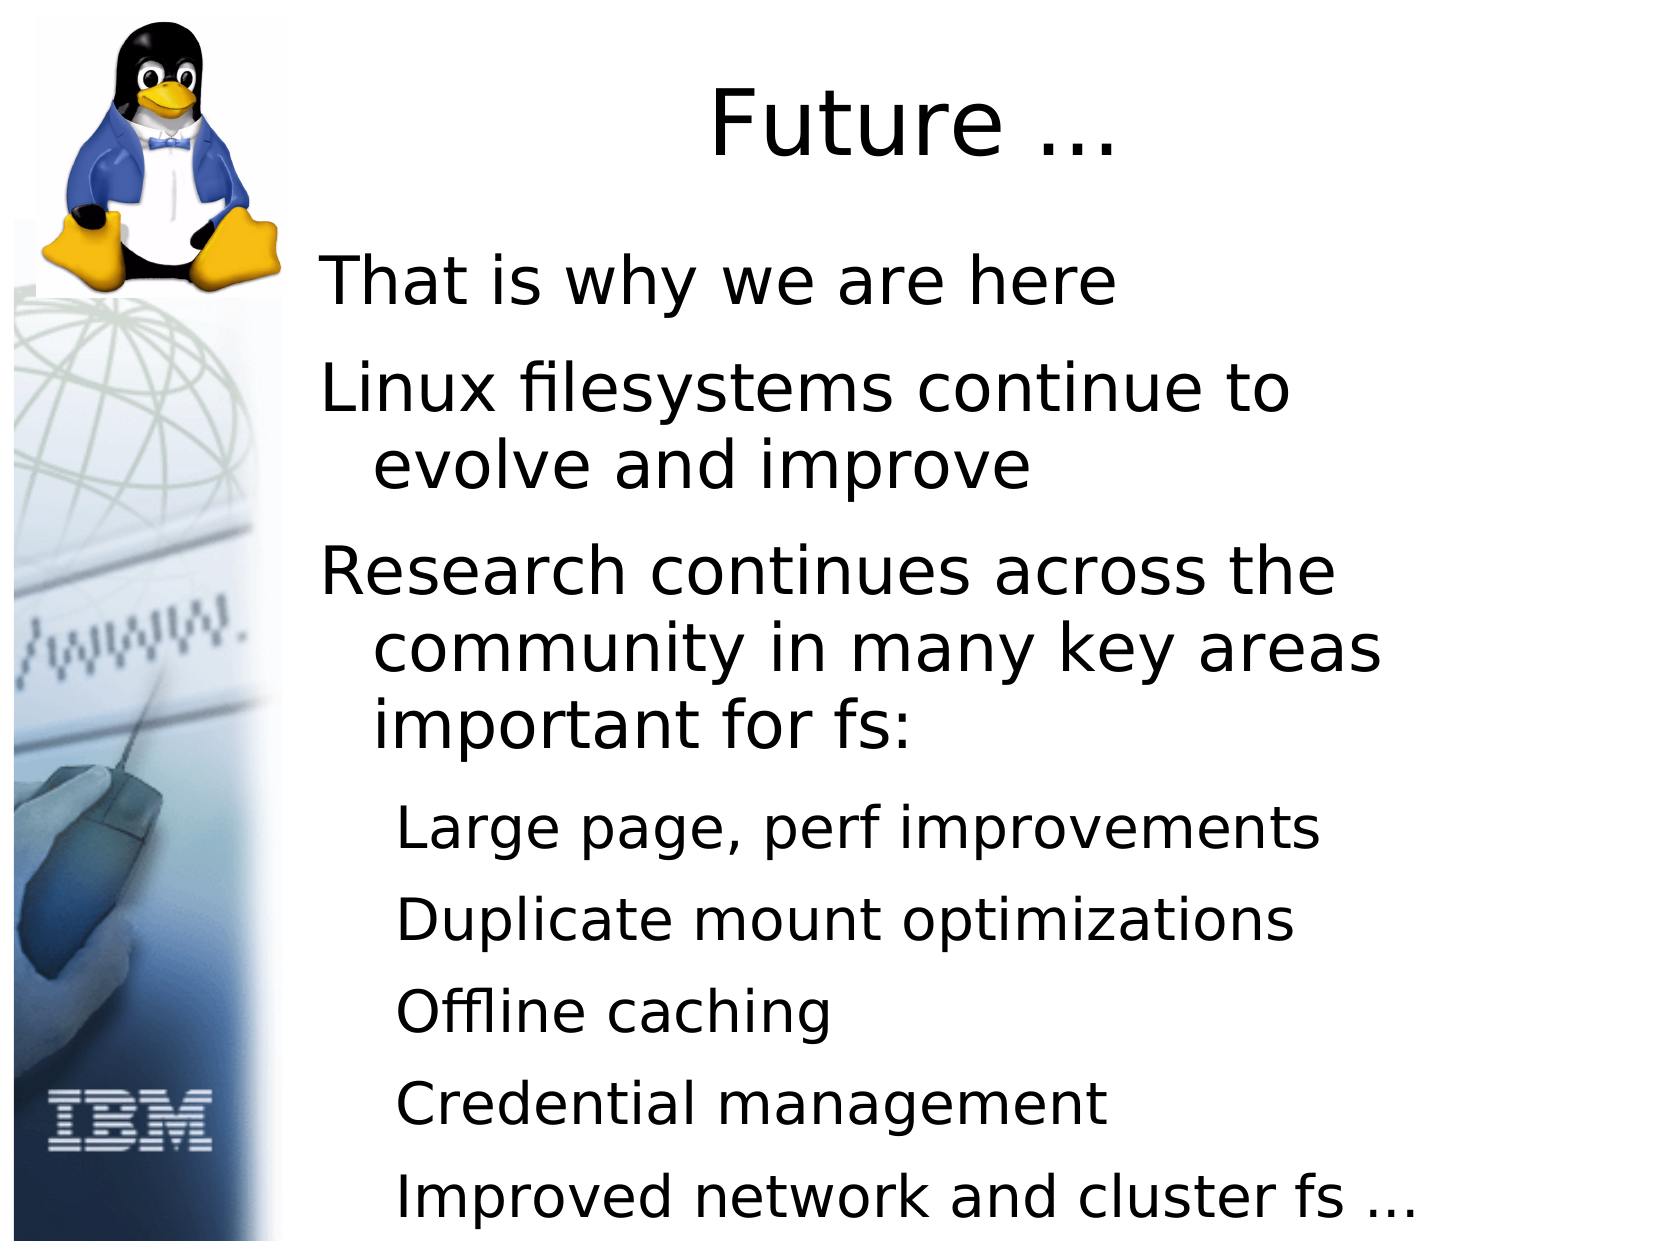

# Future ...
That is why we are here
Linux filesystems continue to evolve and improve
Research continues across the community in many key areas important for fs:
Large page, perf improvements
Duplicate mount optimizations
Offline caching
Credential management
Improved network and cluster fs ...